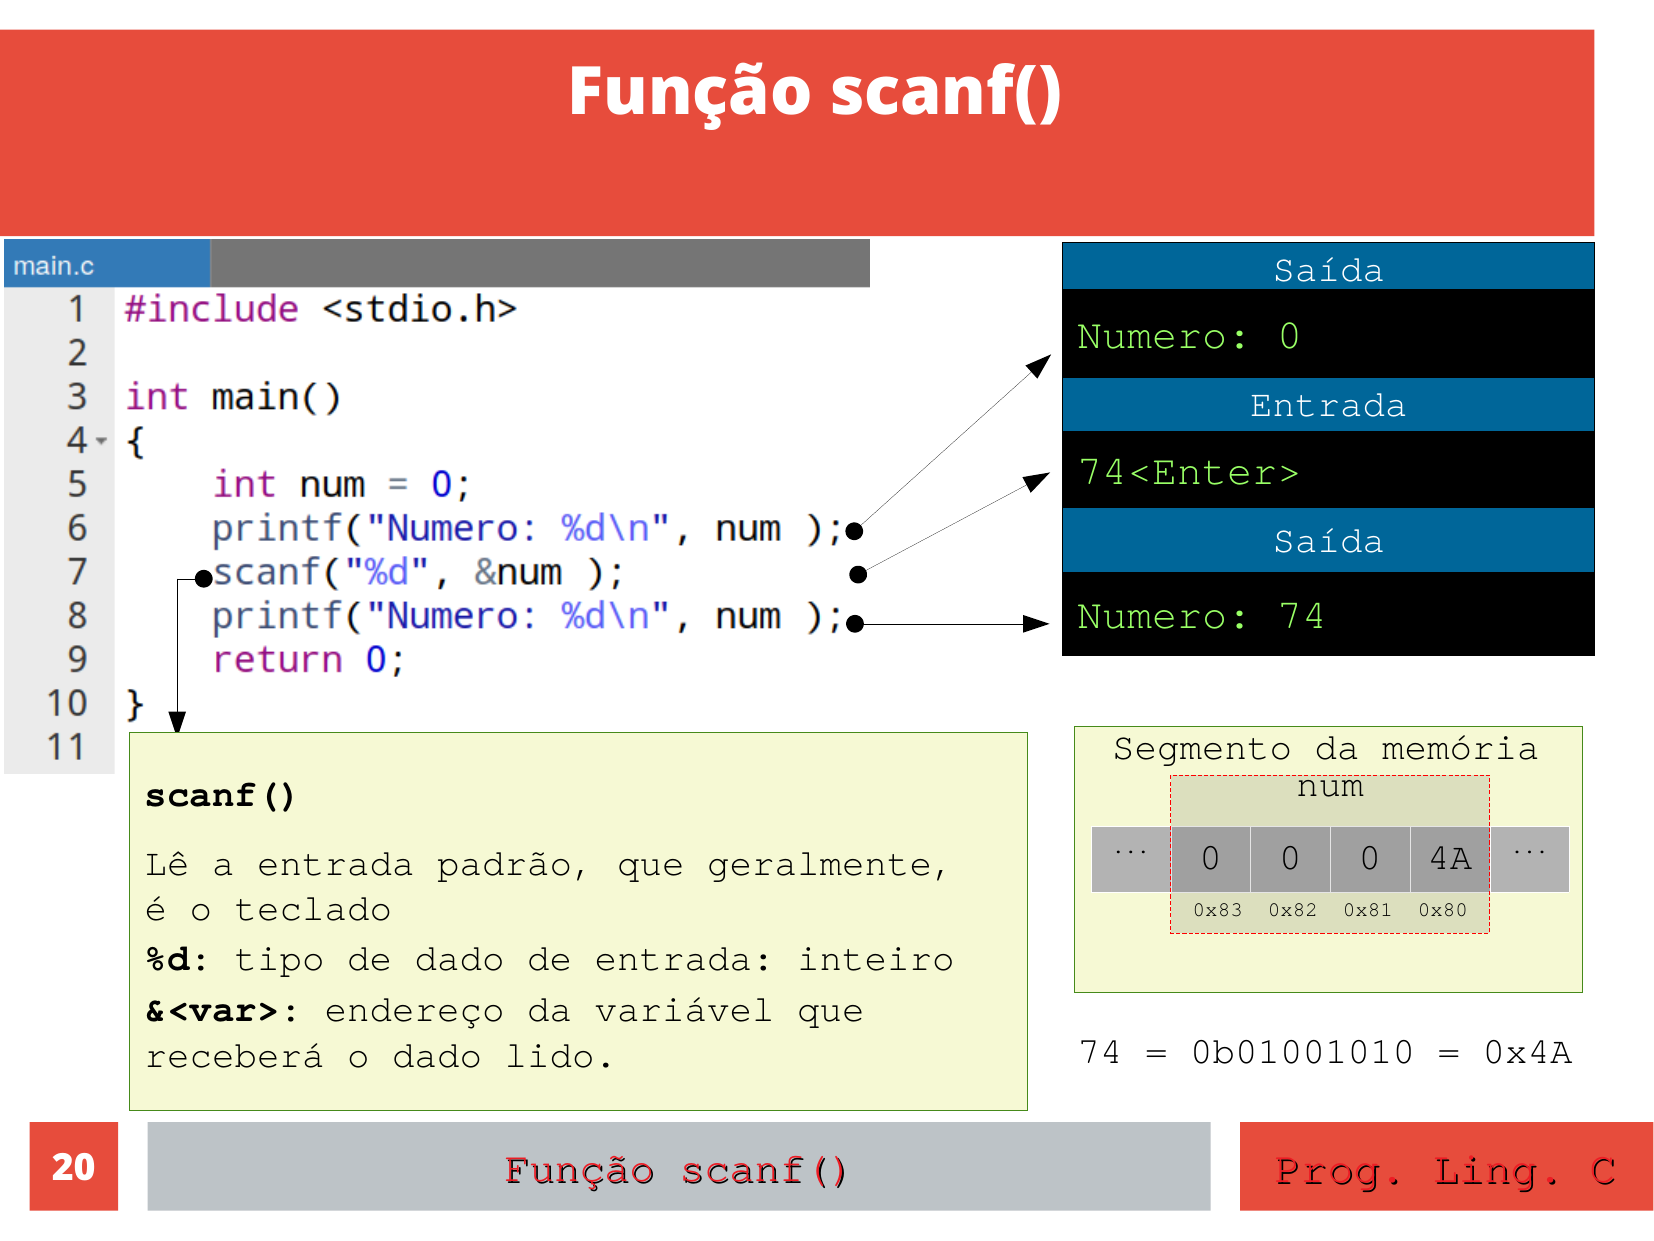

# Função scanf()
Saída
Entrada
Saída
Numero: 0
74<Enter>
Numero: 74
 Segmento da memória
scanf()
Lê a entrada padrão, que geralmente,
é o teclado
%d: tipo de dado de entrada: inteiro
&<var>: endereço da variável que
receberá o dado lido.
num
0x83 0x82 0x81 0x80
| ... | 0 | 0 | 0 | 4A | ... |
| --- | --- | --- | --- | --- | --- |
74 = 0b01001010 = 0x4A
20
Função scanf()
 Prog. Ling. C